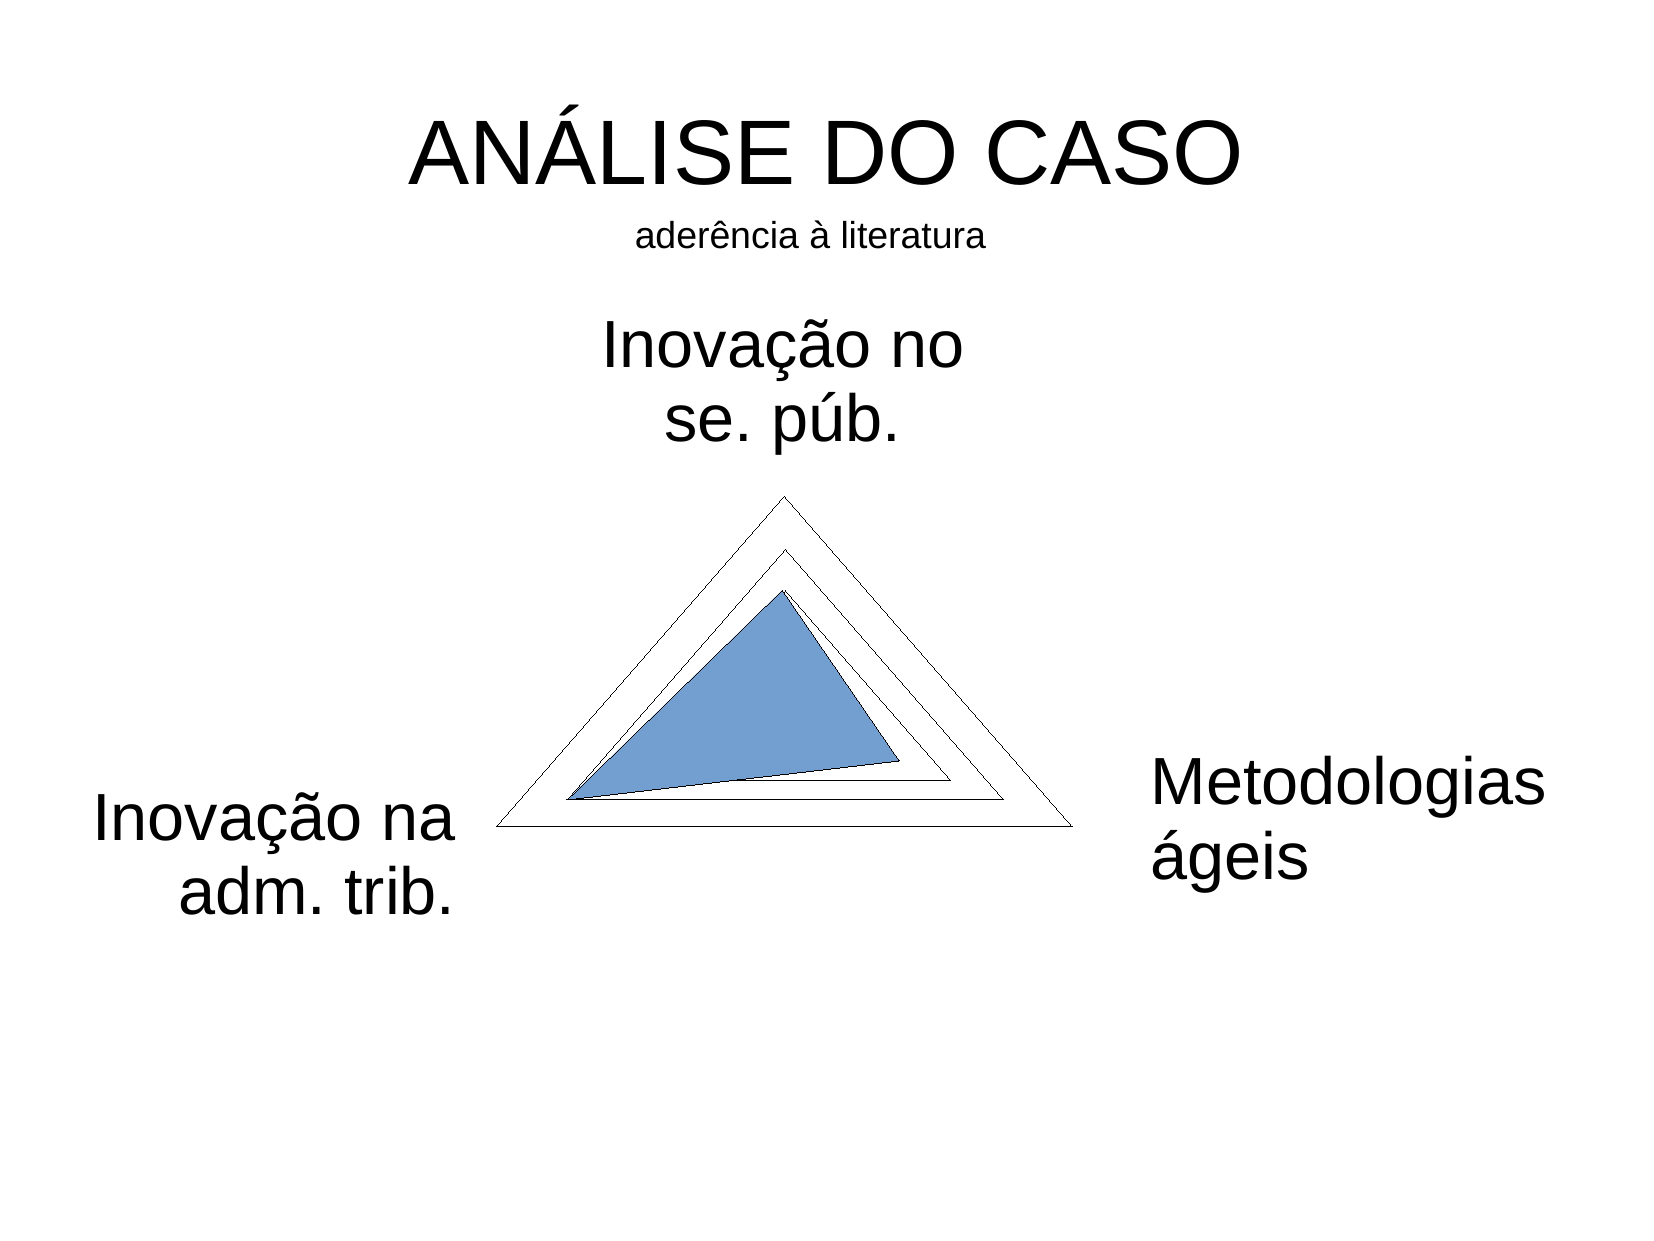

# ANÁLISE DO CASO
aderência à literatura
Inovação no se. púb.
Metodologias ágeis
Inovação na adm. trib.